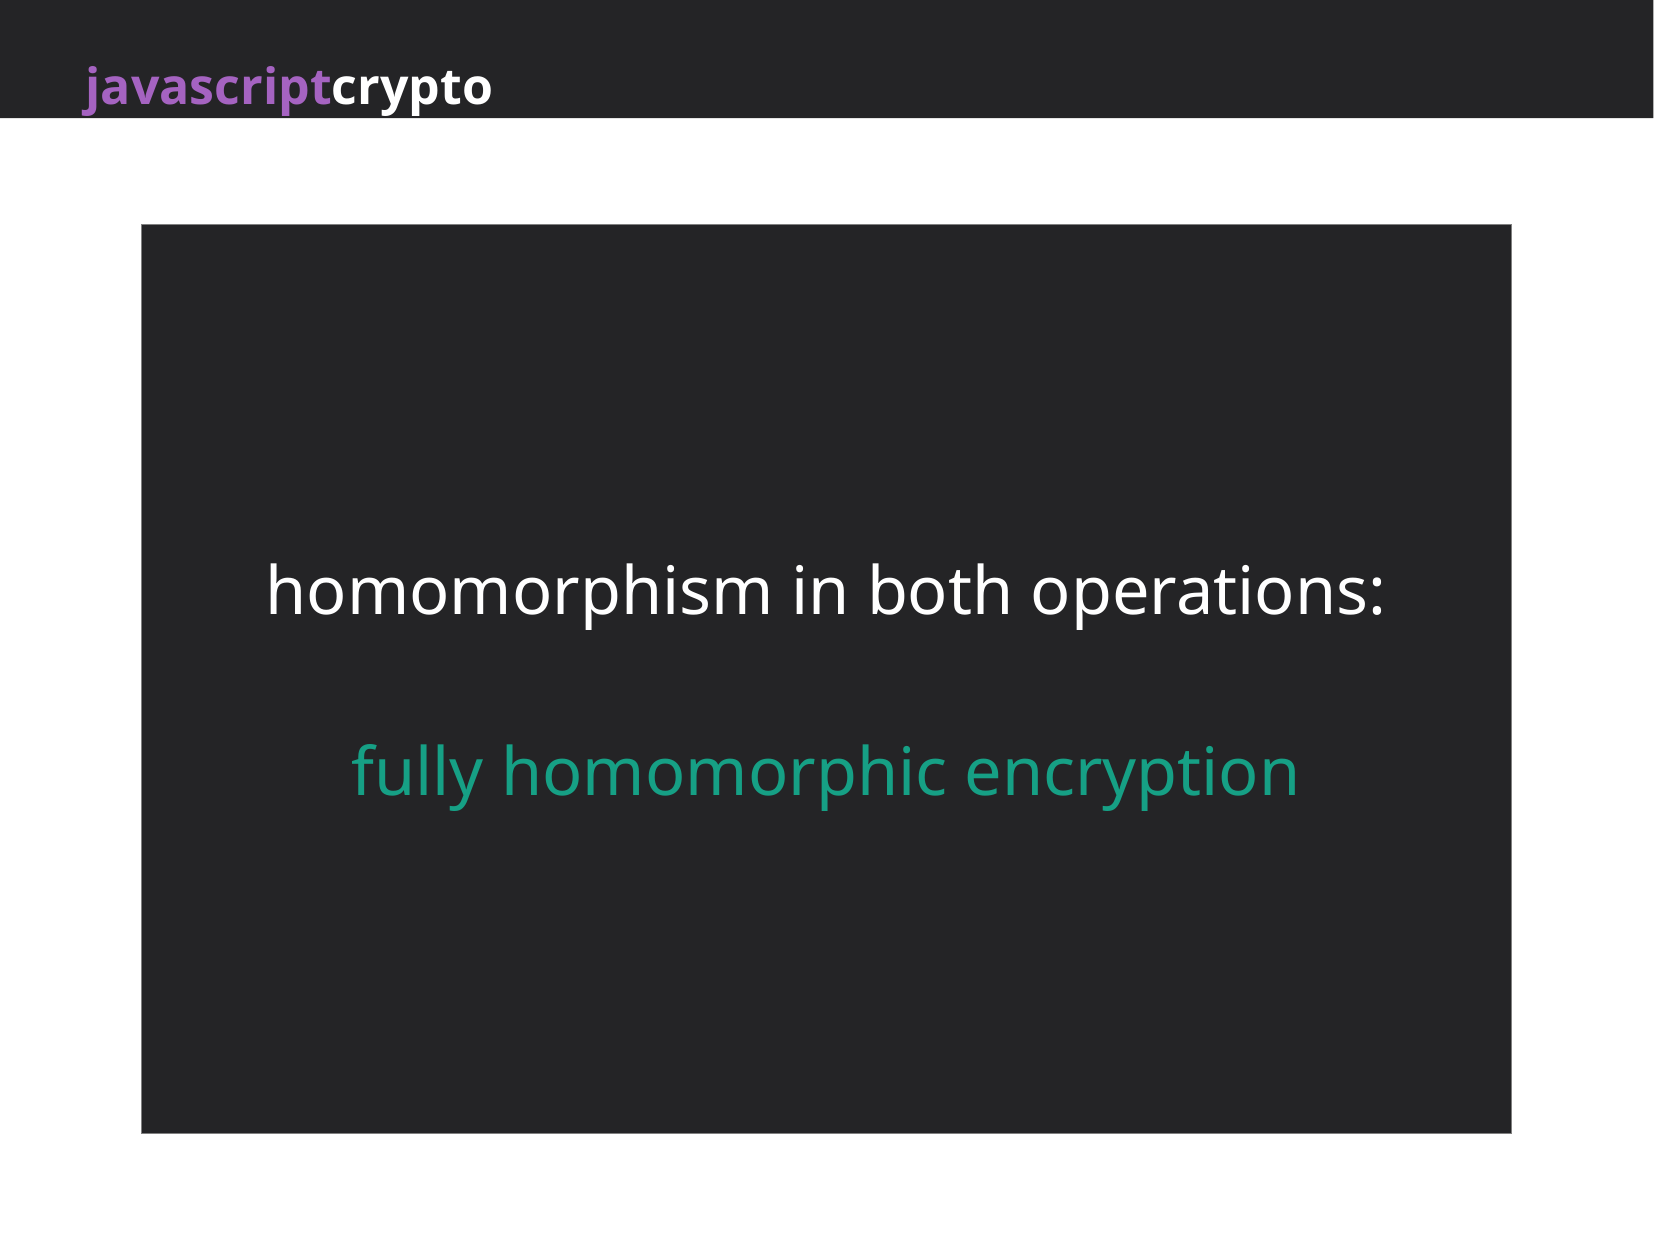

javascriptcrypto
homomorphism in both operations:
fully homomorphic encryption
encrypt shit